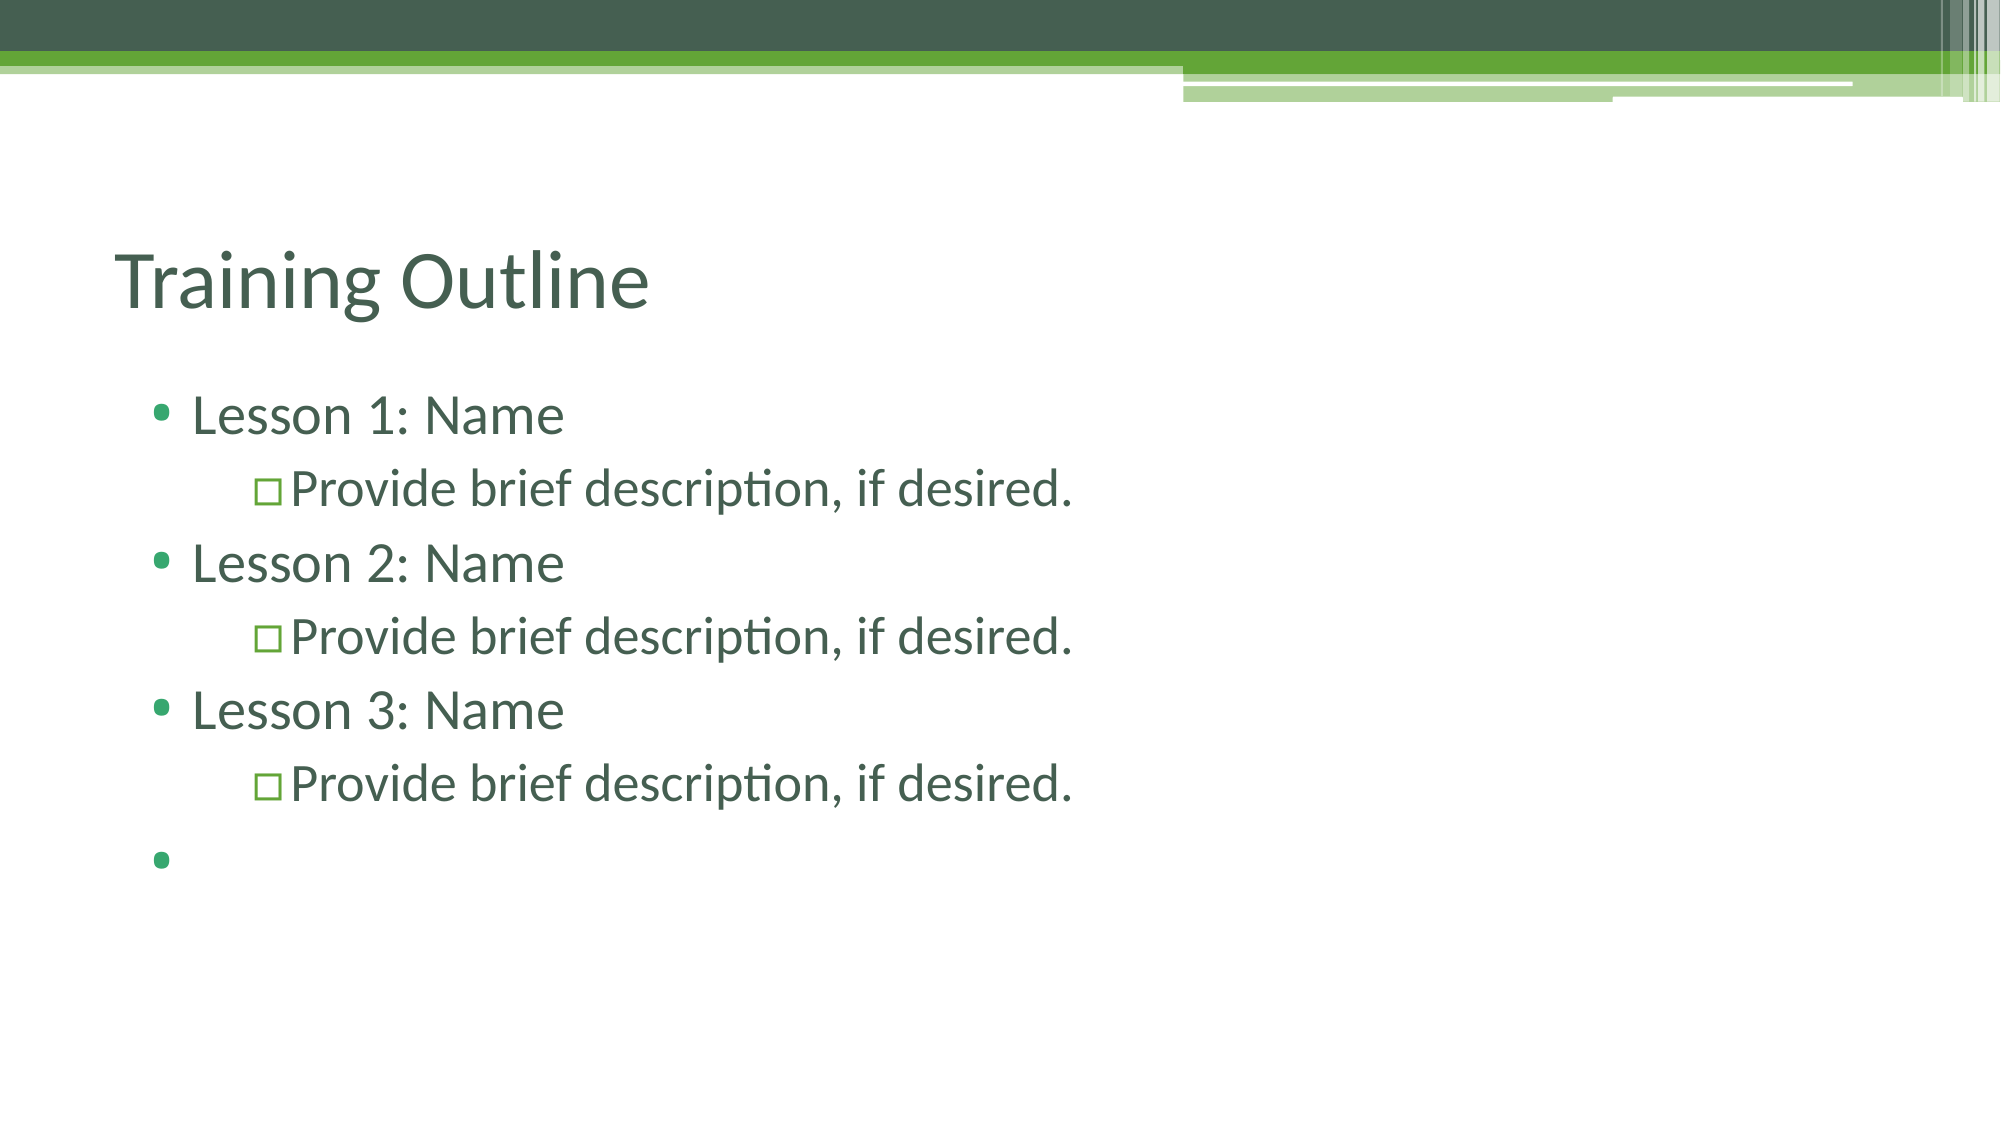

Training Outline
# Lesson 1: Name
Provide brief description, if desired.
Lesson 2: Name
Provide brief description, if desired.
Lesson 3: Name
Provide brief description, if desired.